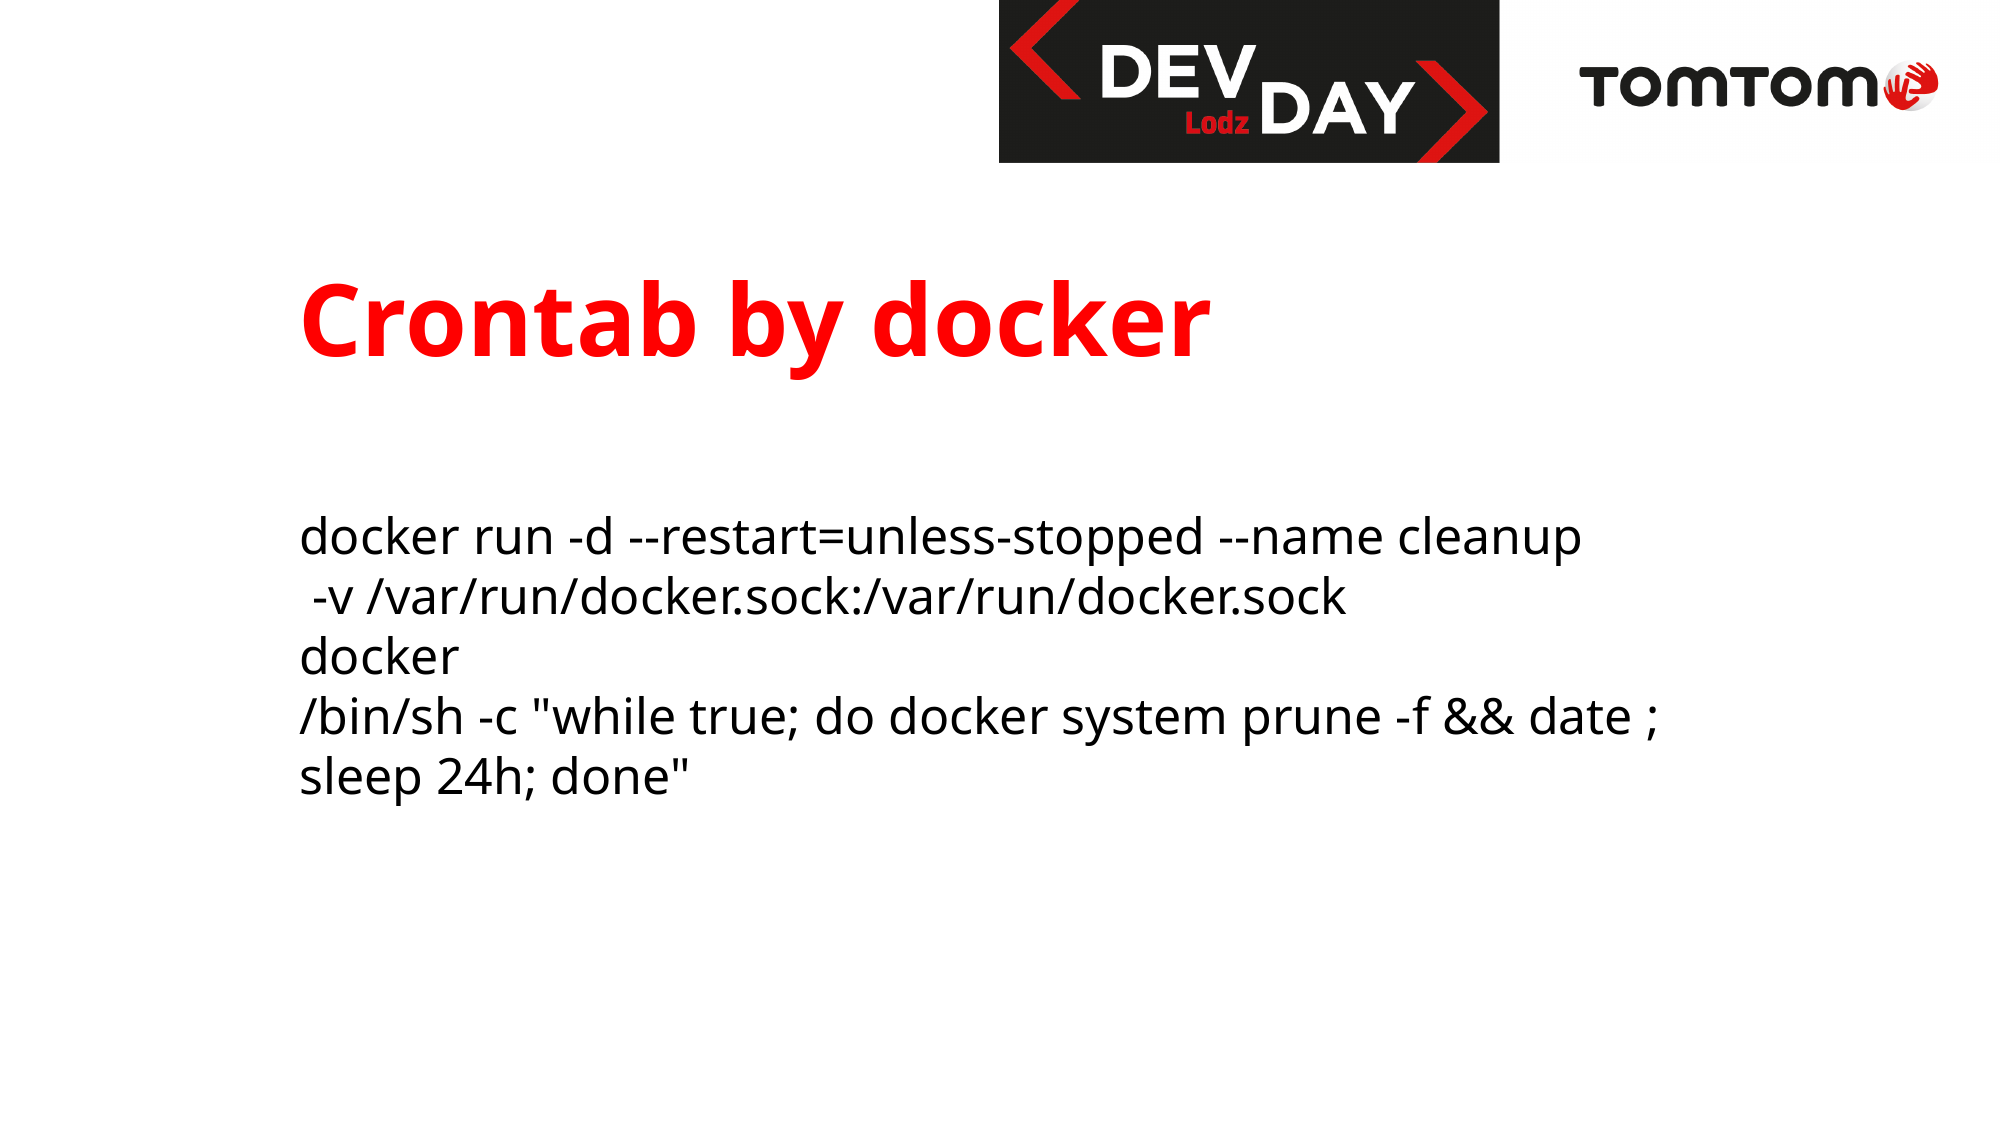

Crontab by docker
docker run -d --restart=unless-stopped --name cleanup
 -v /var/run/docker.sock:/var/run/docker.sock
docker
/bin/sh -c "while true; do docker system prune -f && date ; sleep 24h; done"